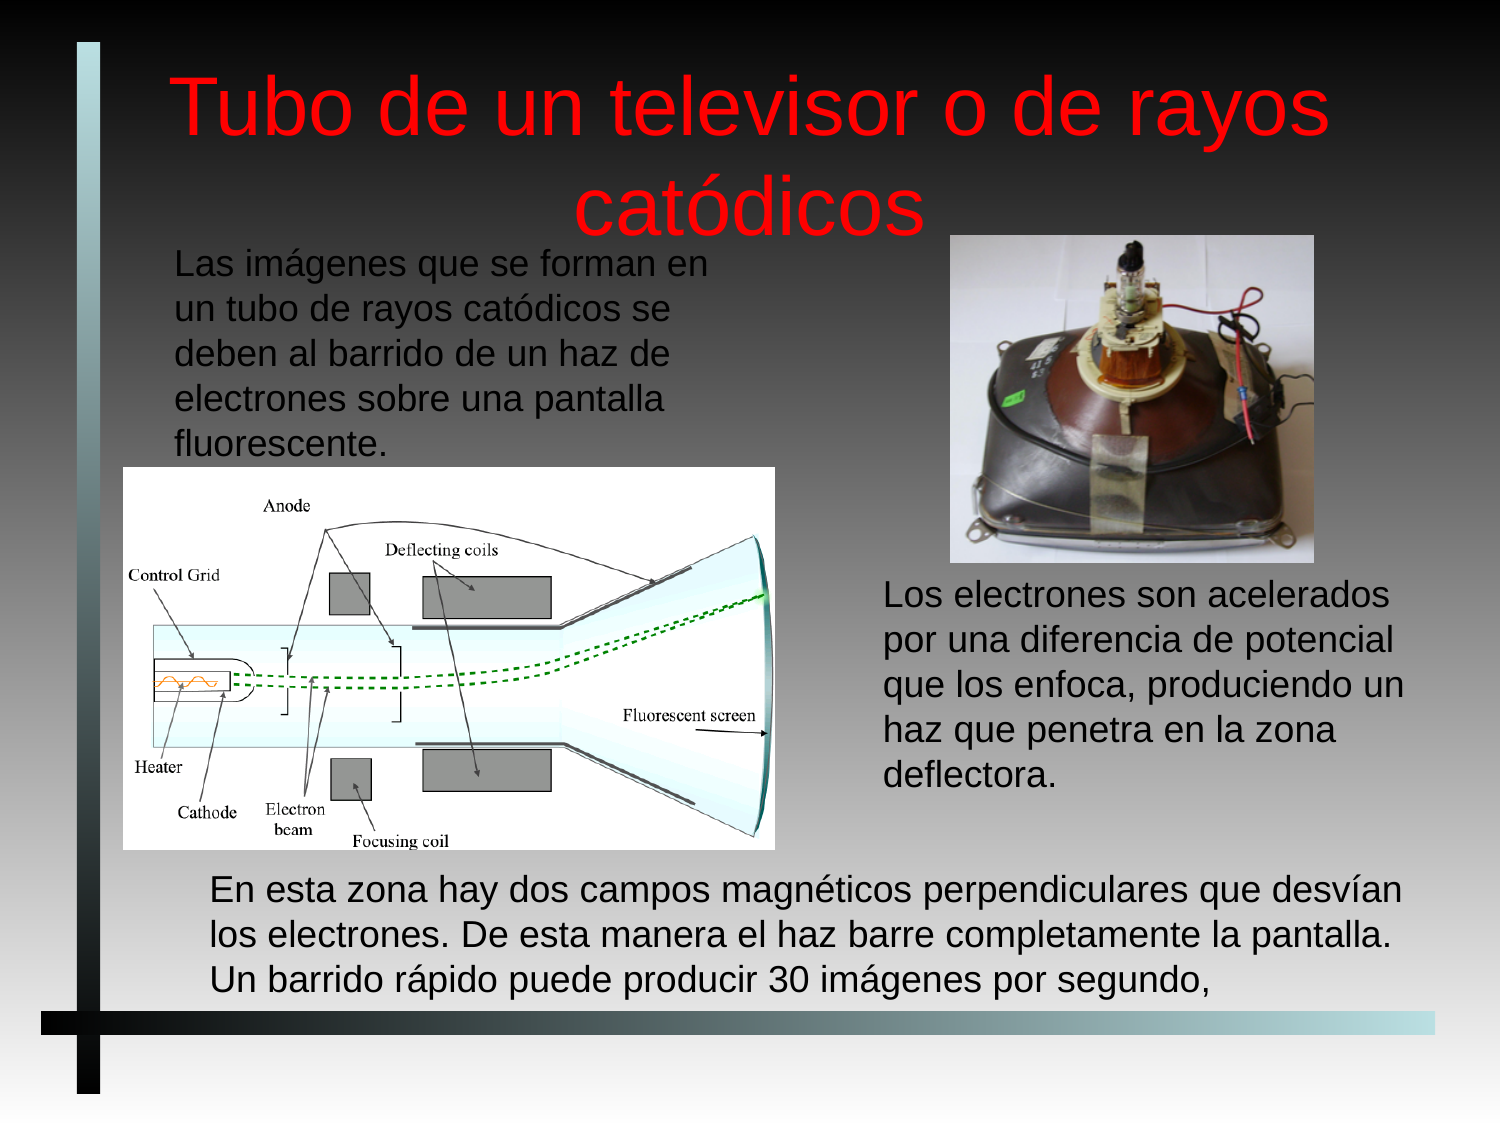

# Tubo de un televisor o de rayos catódicos
Las imágenes que se forman en un tubo de rayos catódicos se deben al barrido de un haz de electrones sobre una pantalla fluorescente.
Los electrones son acelerados por una diferencia de potencial que los enfoca, produciendo un haz que penetra en la zona deflectora.
En esta zona hay dos campos magnéticos perpendiculares que desvían los electrones. De esta manera el haz barre completamente la pantalla. Un barrido rápido puede producir 30 imágenes por segundo,